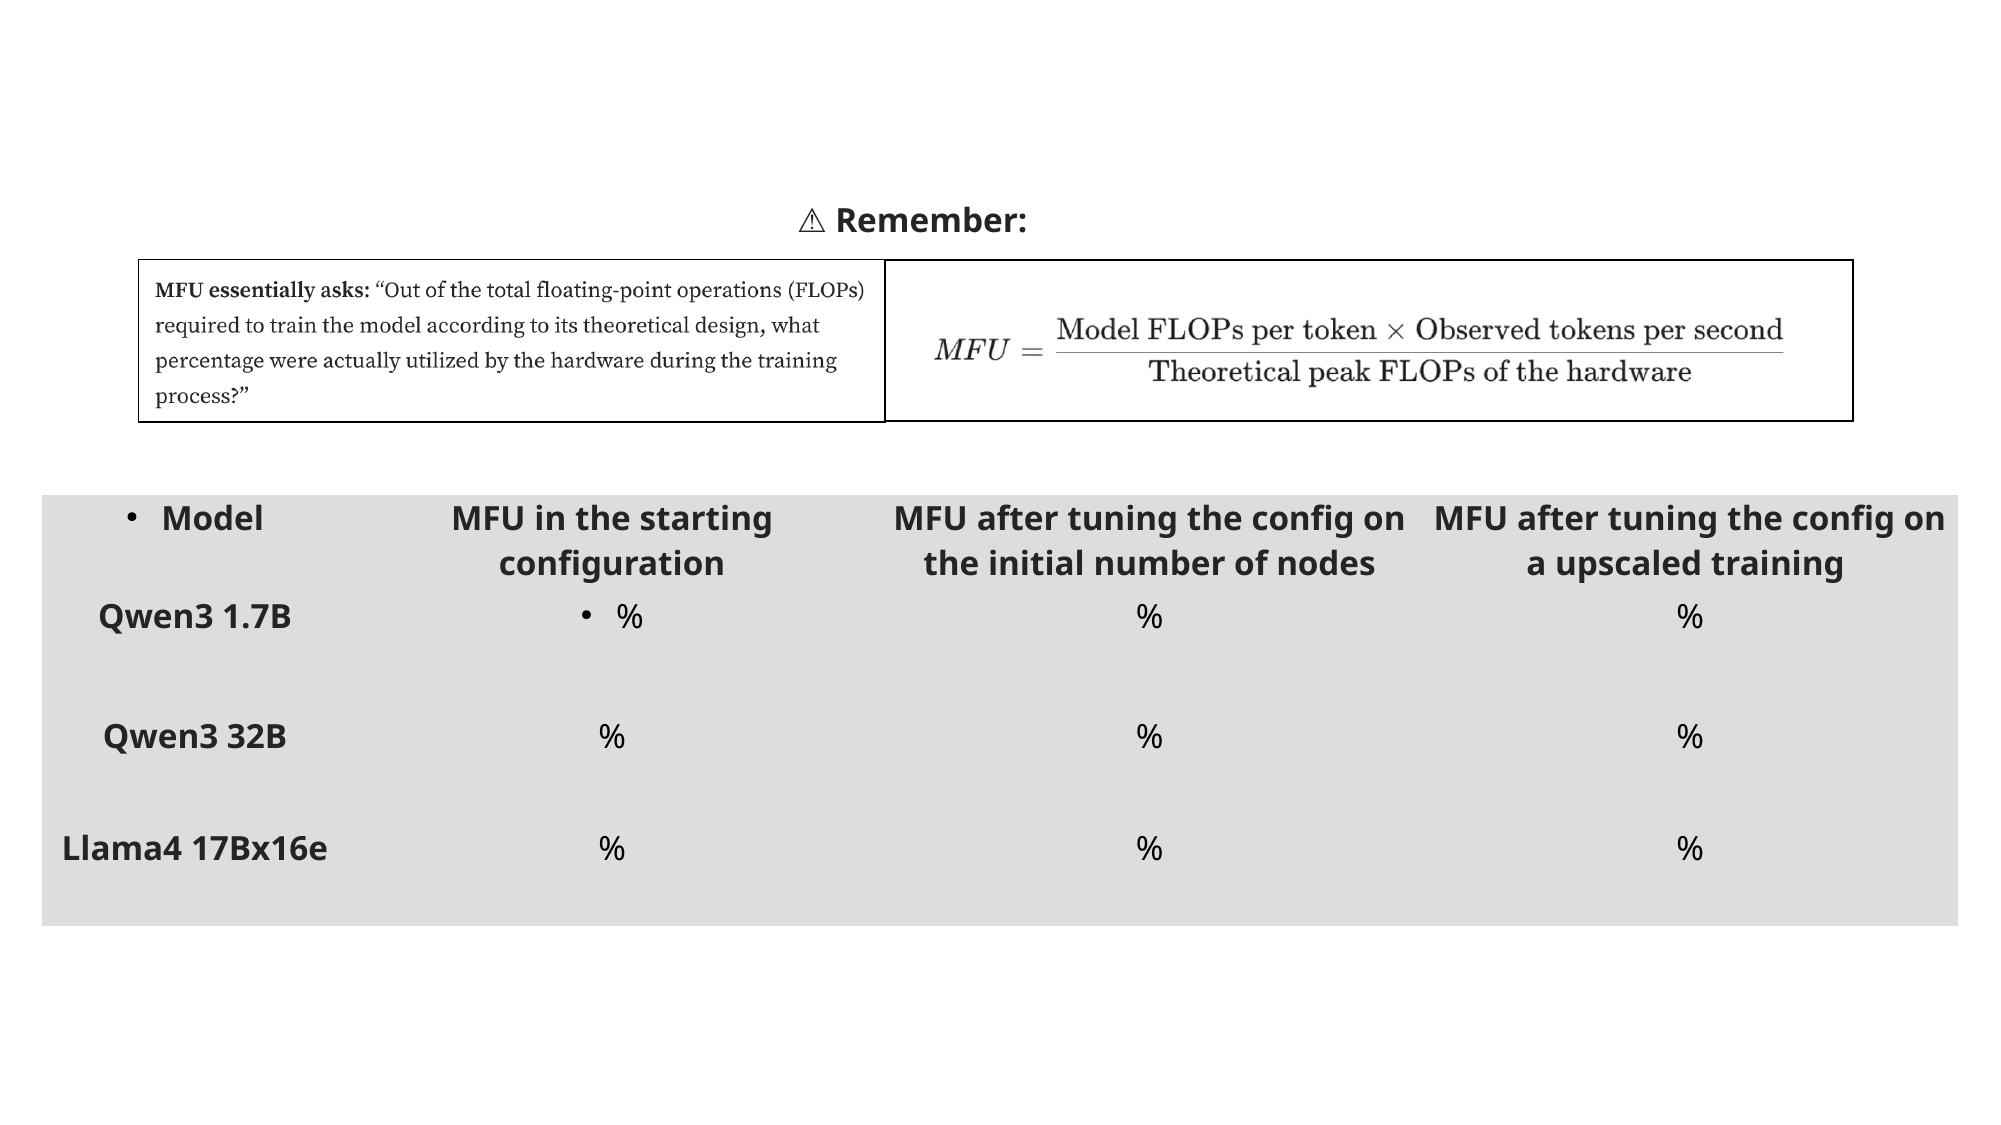

MFU Report
⚠️ Remember:
| Model | MFU in the starting configuration | MFU after tuning the config on the initial number of nodes | MFU after tuning the config on a upscaled training |
| --- | --- | --- | --- |
| Qwen3 1.7B | % | % | % |
| Qwen3 32B | % | % | % |
| Llama4 17Bx16e | % | % | % |